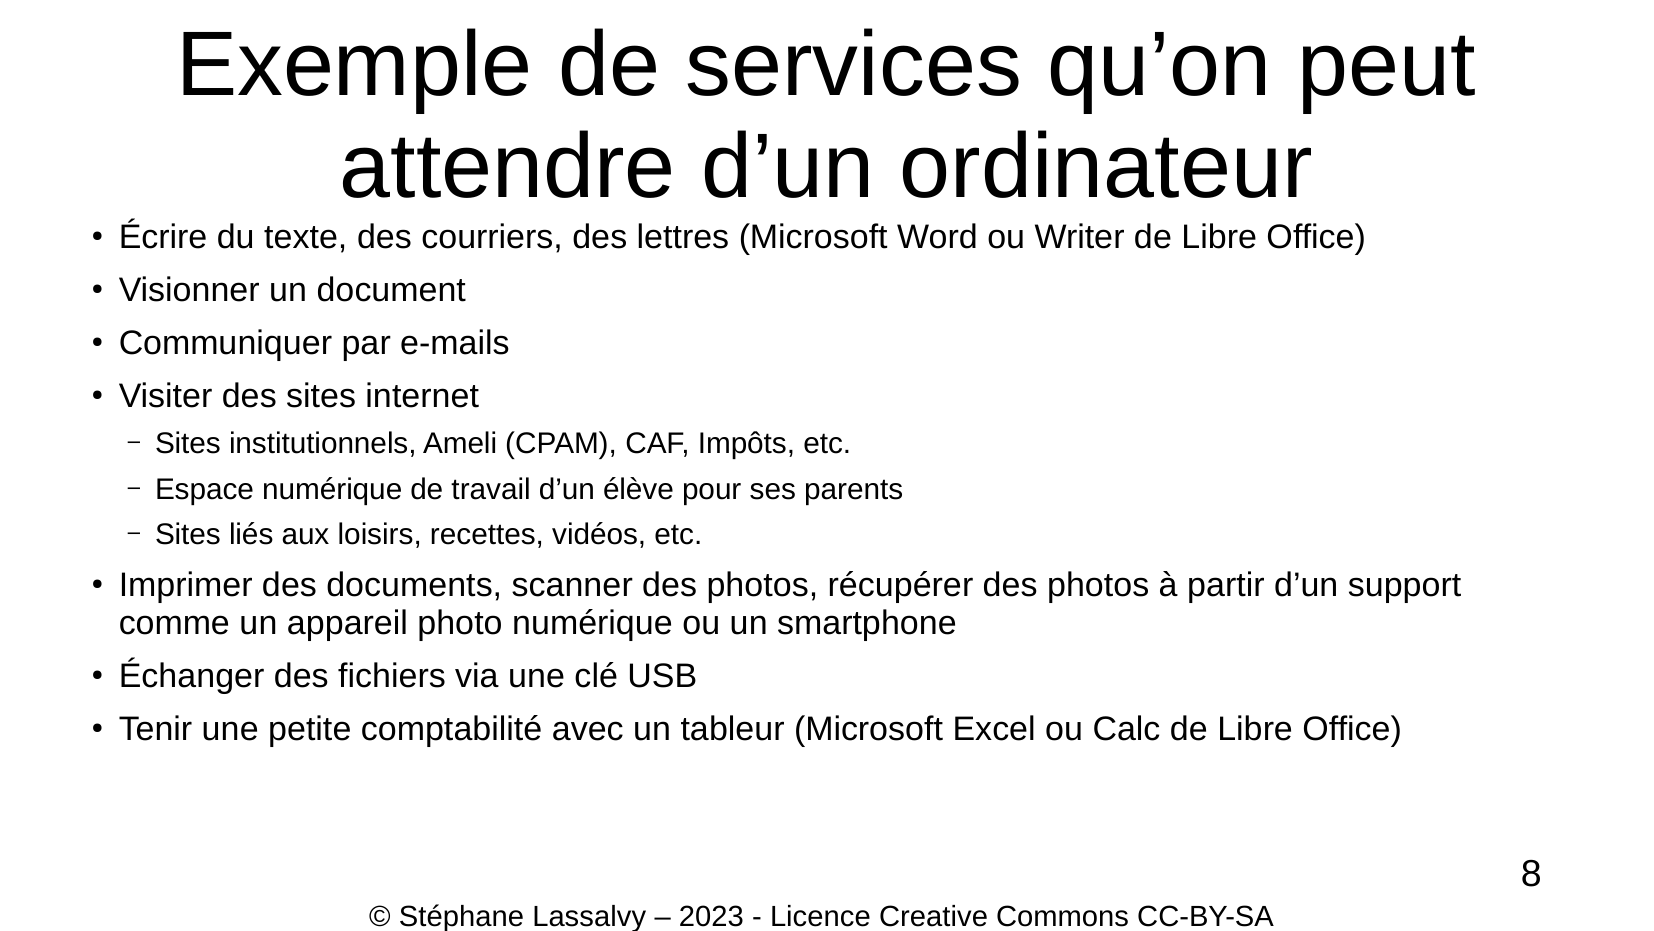

# Exemple de services qu’on peut attendre d’un ordinateur
Écrire du texte, des courriers, des lettres (Microsoft Word ou Writer de Libre Office)
Visionner un document
Communiquer par e-mails
Visiter des sites internet
Sites institutionnels, Ameli (CPAM), CAF, Impôts, etc.
Espace numérique de travail d’un élève pour ses parents
Sites liés aux loisirs, recettes, vidéos, etc.
Imprimer des documents, scanner des photos, récupérer des photos à partir d’un support comme un appareil photo numérique ou un smartphone
Échanger des fichiers via une clé USB
Tenir une petite comptabilité avec un tableur (Microsoft Excel ou Calc de Libre Office)
© Stéphane Lassalvy – 2023 - Licence Creative Commons CC-BY-SA